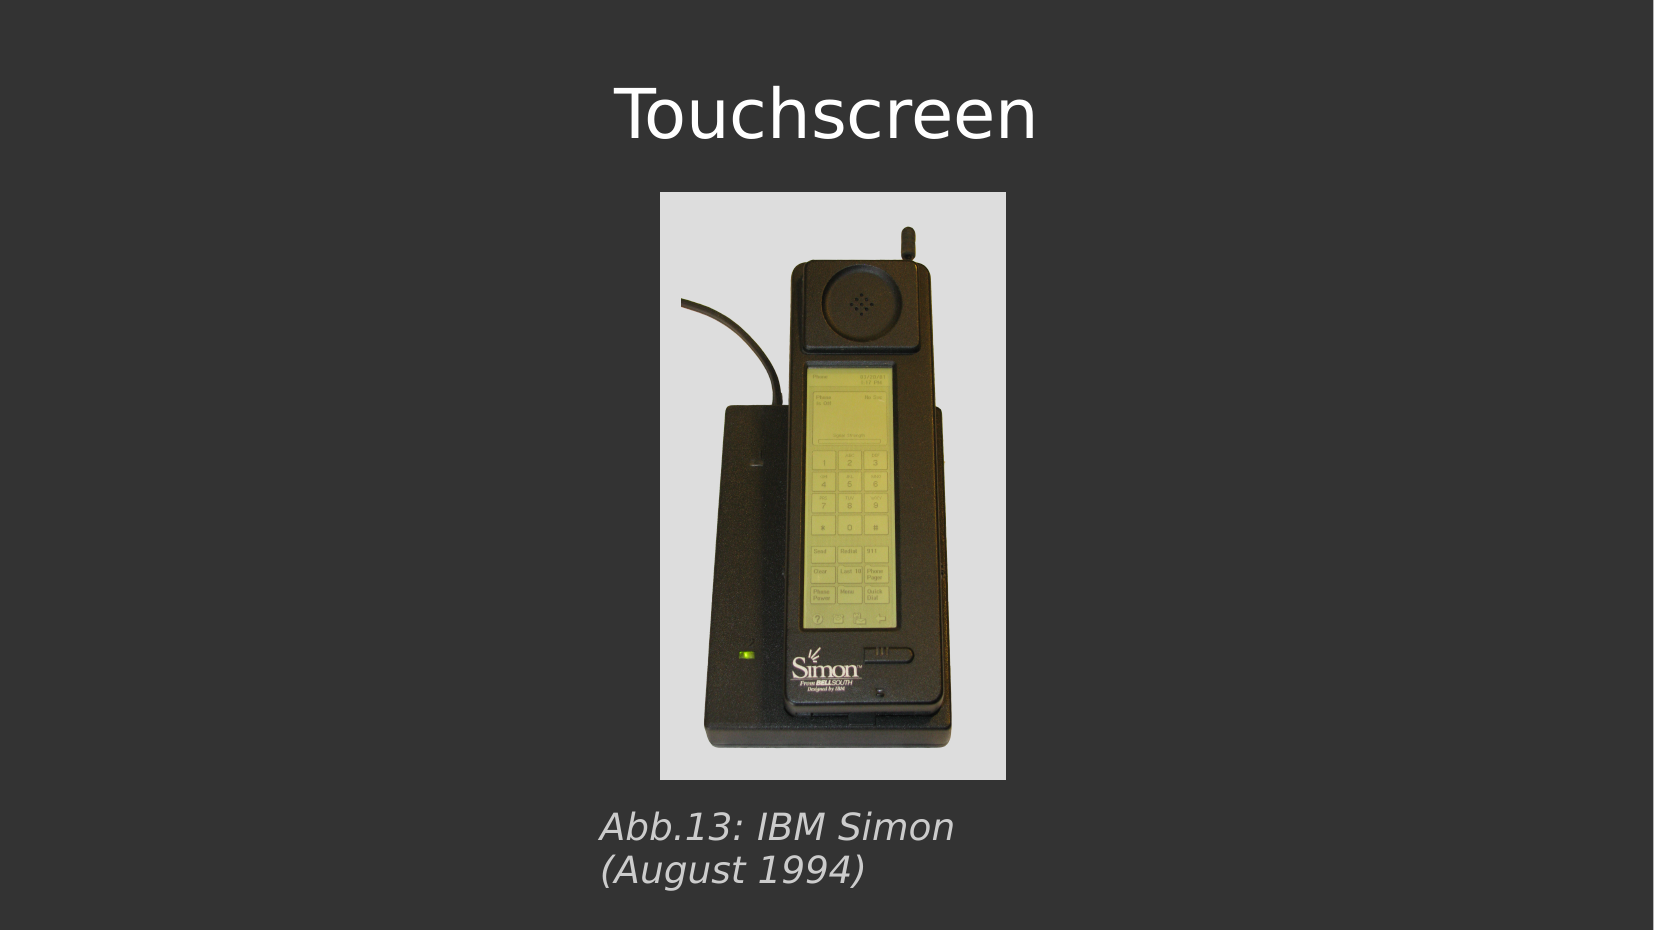

# Touchscreen
Abb.13: IBM Simon (August 1994)